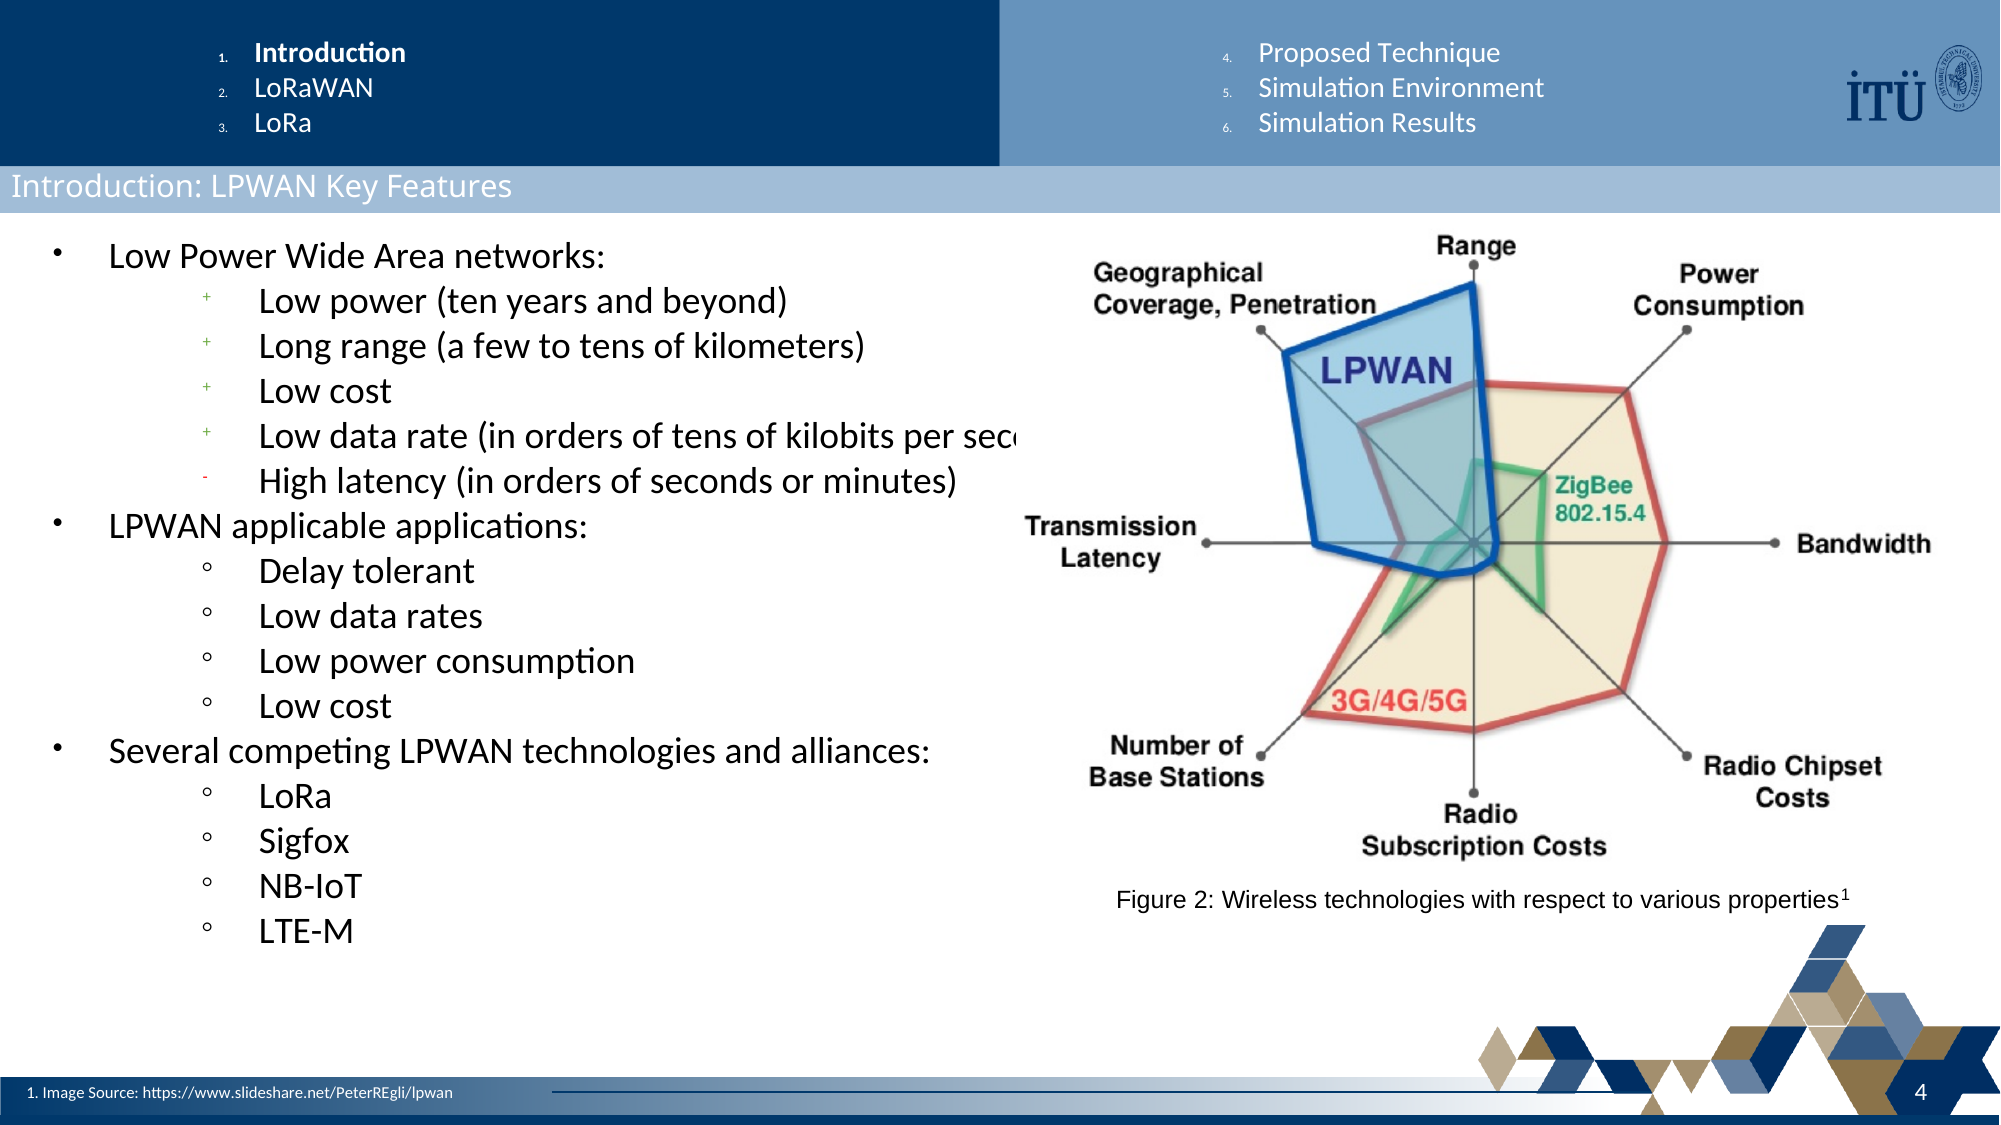

Introduction
LoRaWAN
LoRa
Proposed Technique
Simulation Environment
Simulation Results
# Introduction: LPWAN Key Features
Low Power Wide Area networks:
Low power (ten years and beyond)
Long range (a few to tens of kilometers)
Low cost
Low data rate (in orders of tens of kilobits per seconds)
High latency (in orders of seconds or minutes)
LPWAN applicable applications:
Delay tolerant
Low data rates
Low power consumption
Low cost
Several competing LPWAN technologies and alliances:
LoRa
Sigfox
NB-IoT
LTE-M
Figure 2: Wireless technologies with respect to various properties1
1. Image Source: https://www.slideshare.net/PeterREgli/lpwan